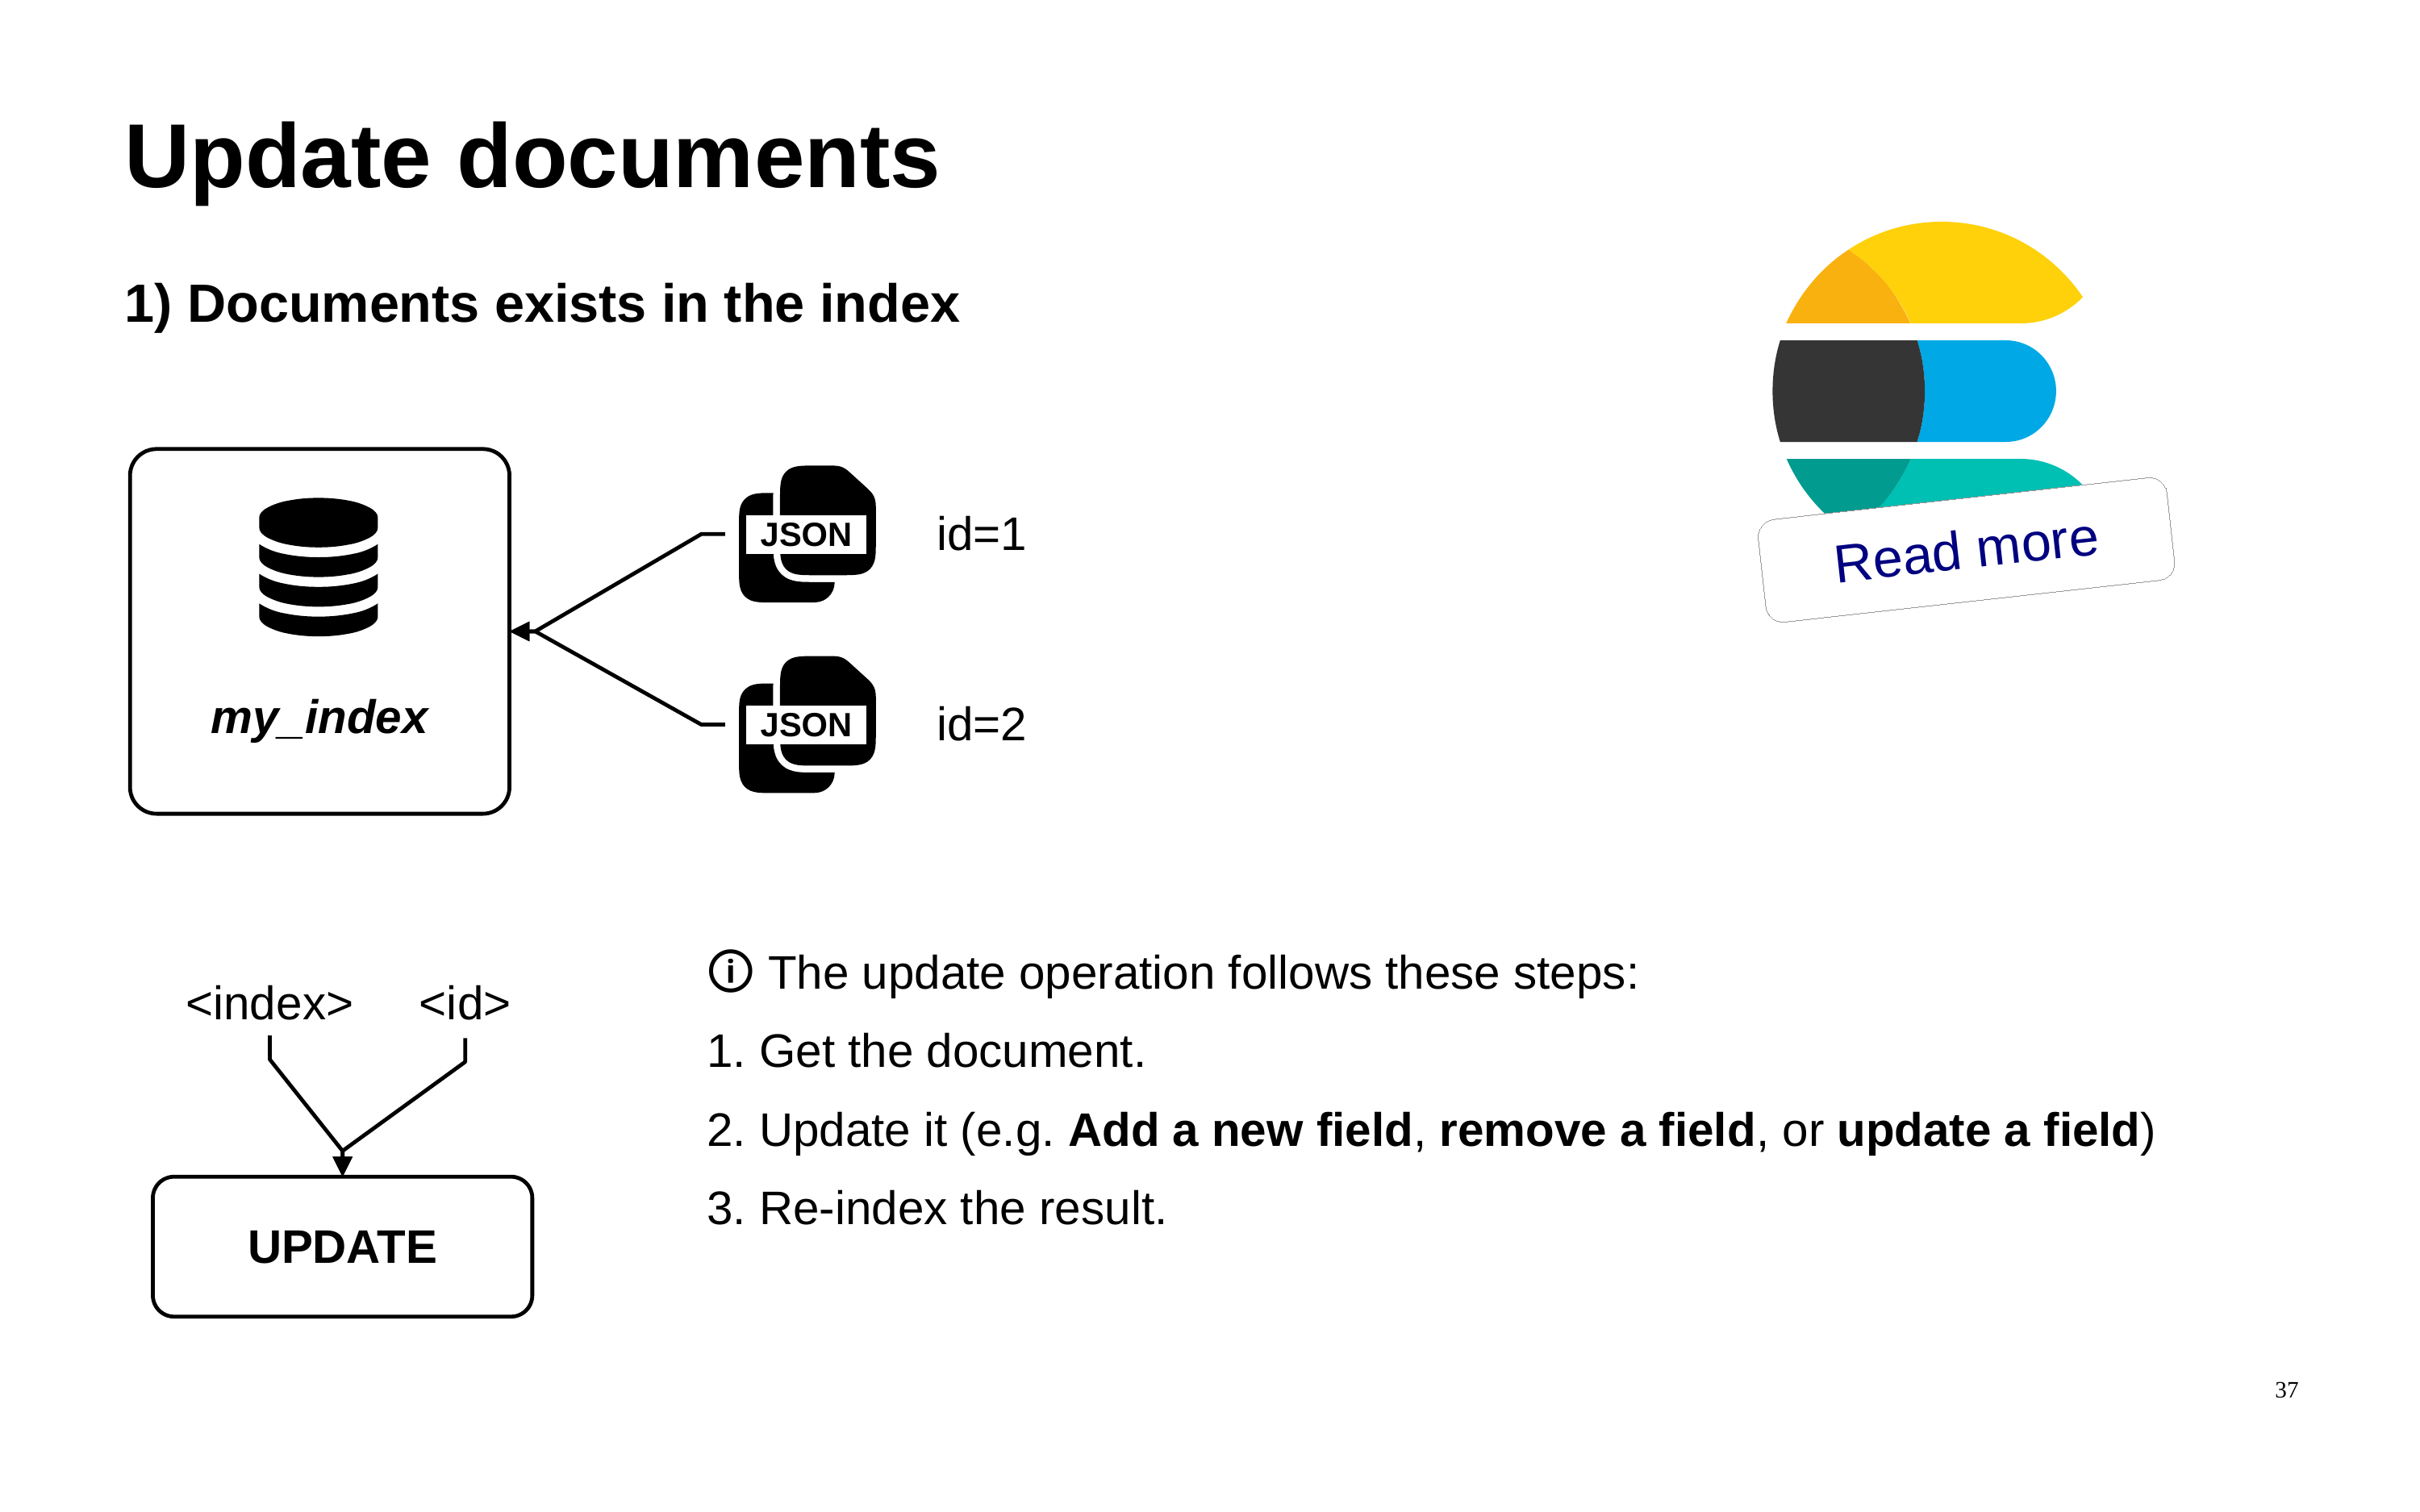

Update documents
 Documents exists in the index
Read more
id=1
JSON
my_index
id=2
JSON
🛈 The update operation follows these steps:
Get the document.
Update it (e.g. Add a new field, remove a field, or update a field)
Re-index the result.
<id>
<index>
UPDATE
37